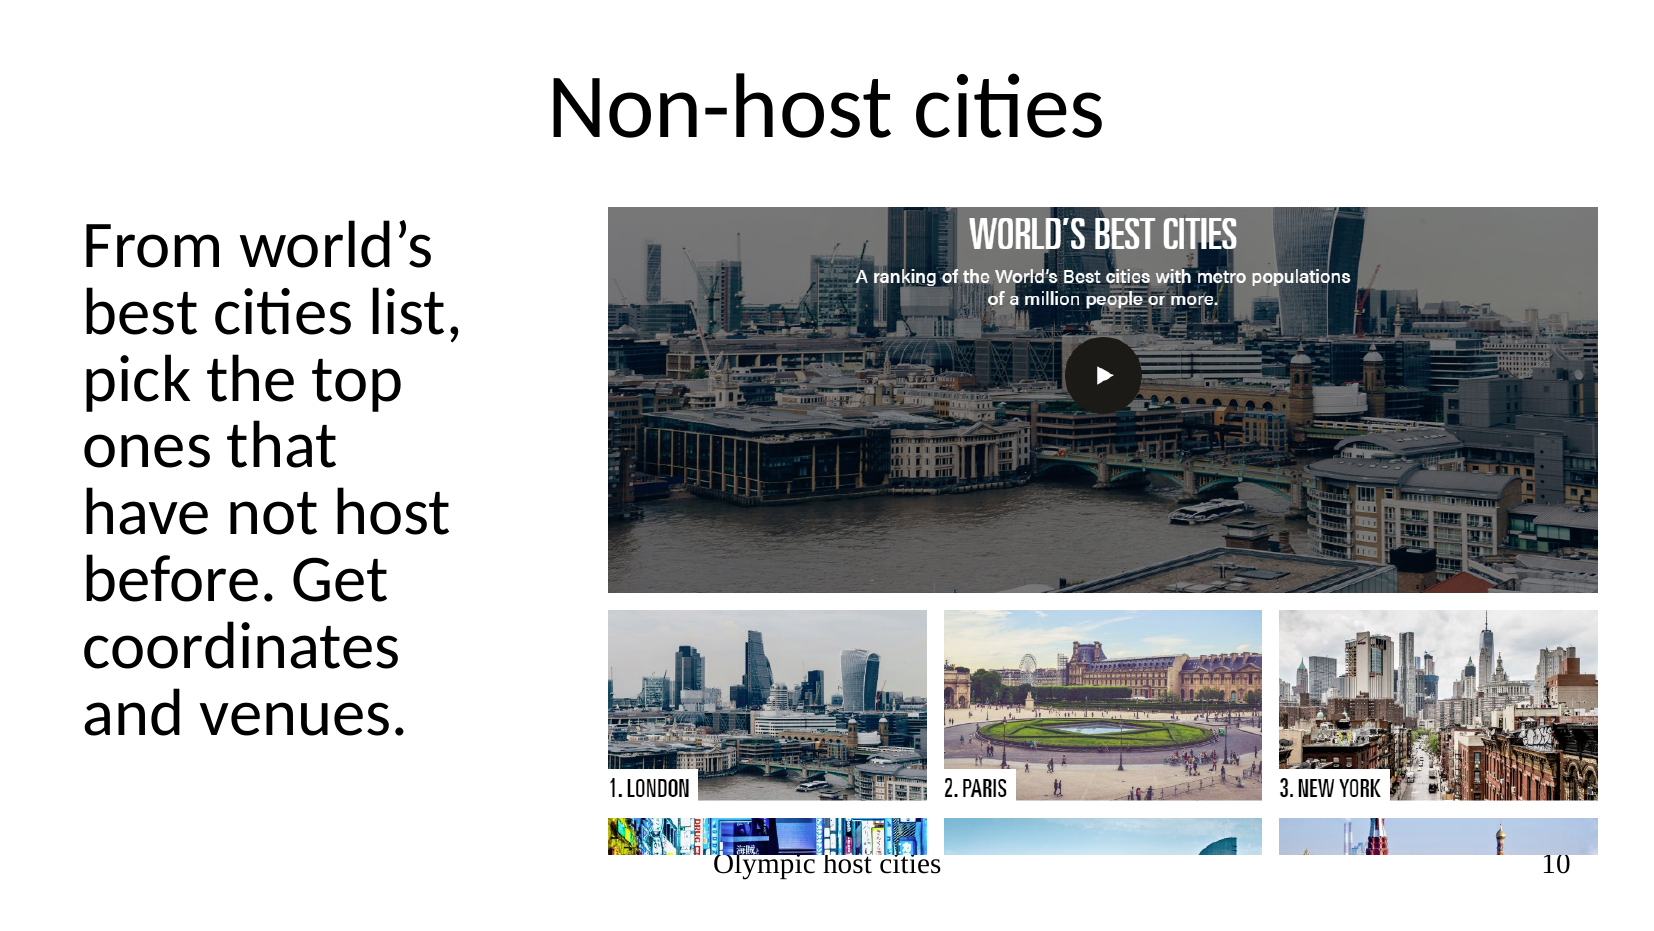

# Non-host cities
From world’s best cities list, pick the top ones that have not host before. Get coordinates and venues.
Olympic host cities
10